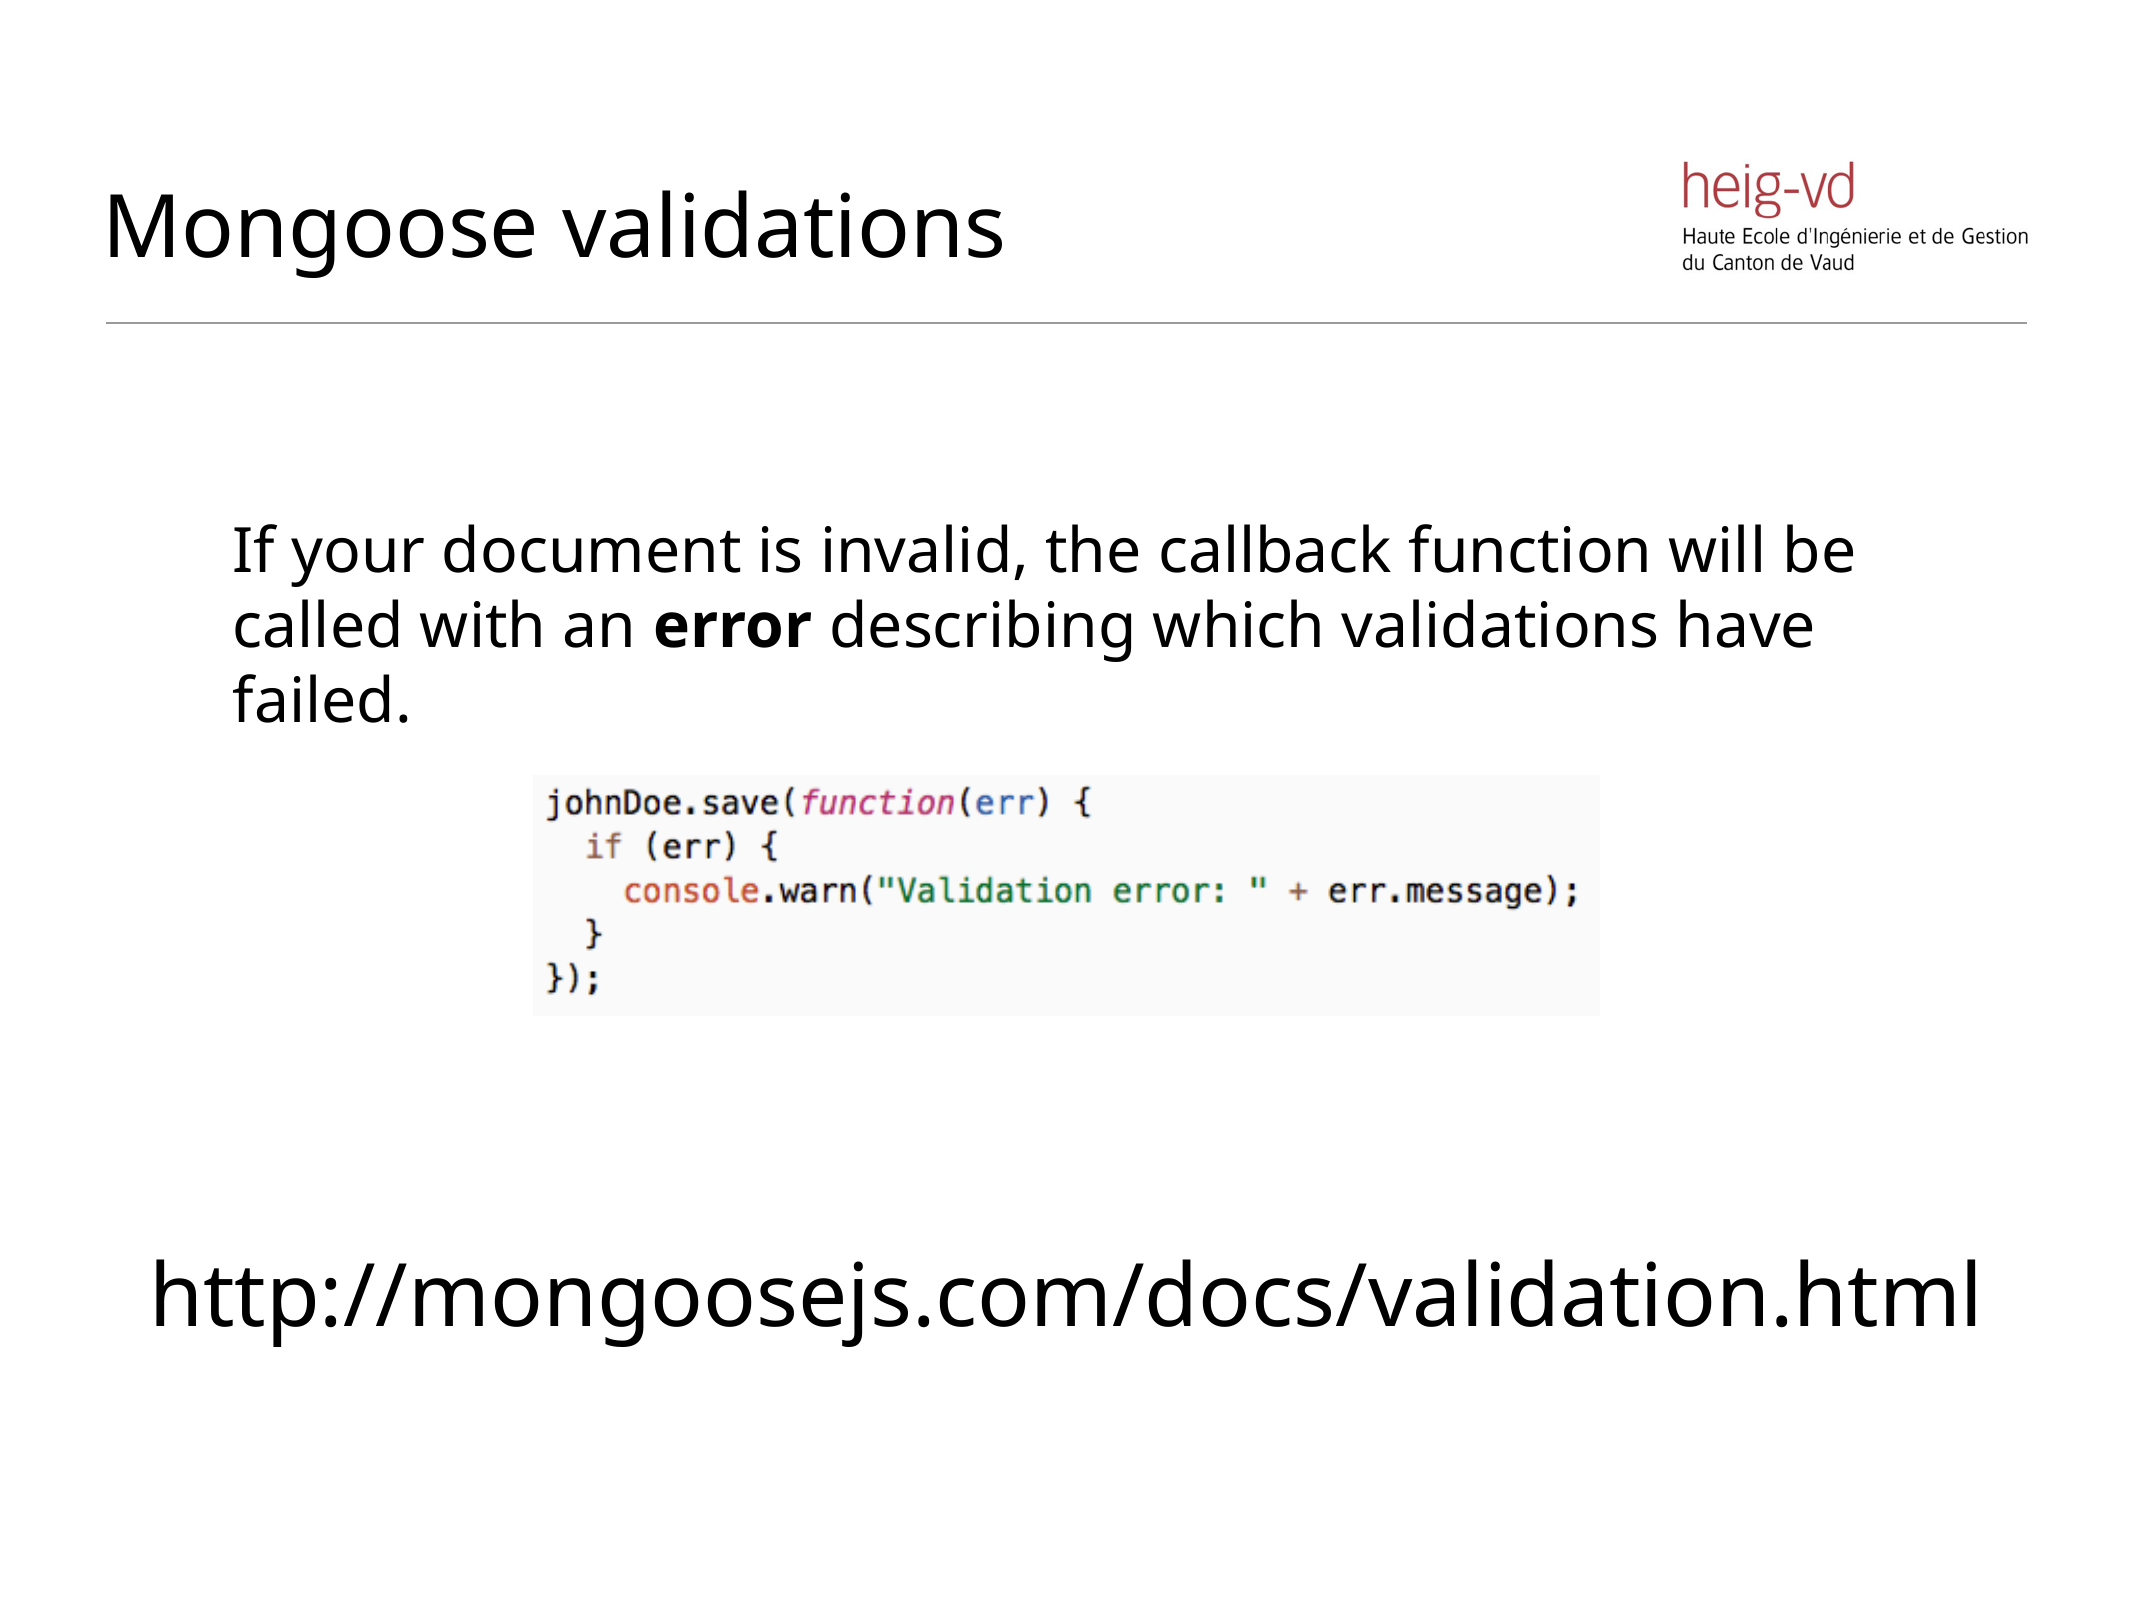

# Mongoose validations
If your document is invalid, the callback function will be called with an error describing which validations have failed.
http://mongoosejs.com/docs/validation.html